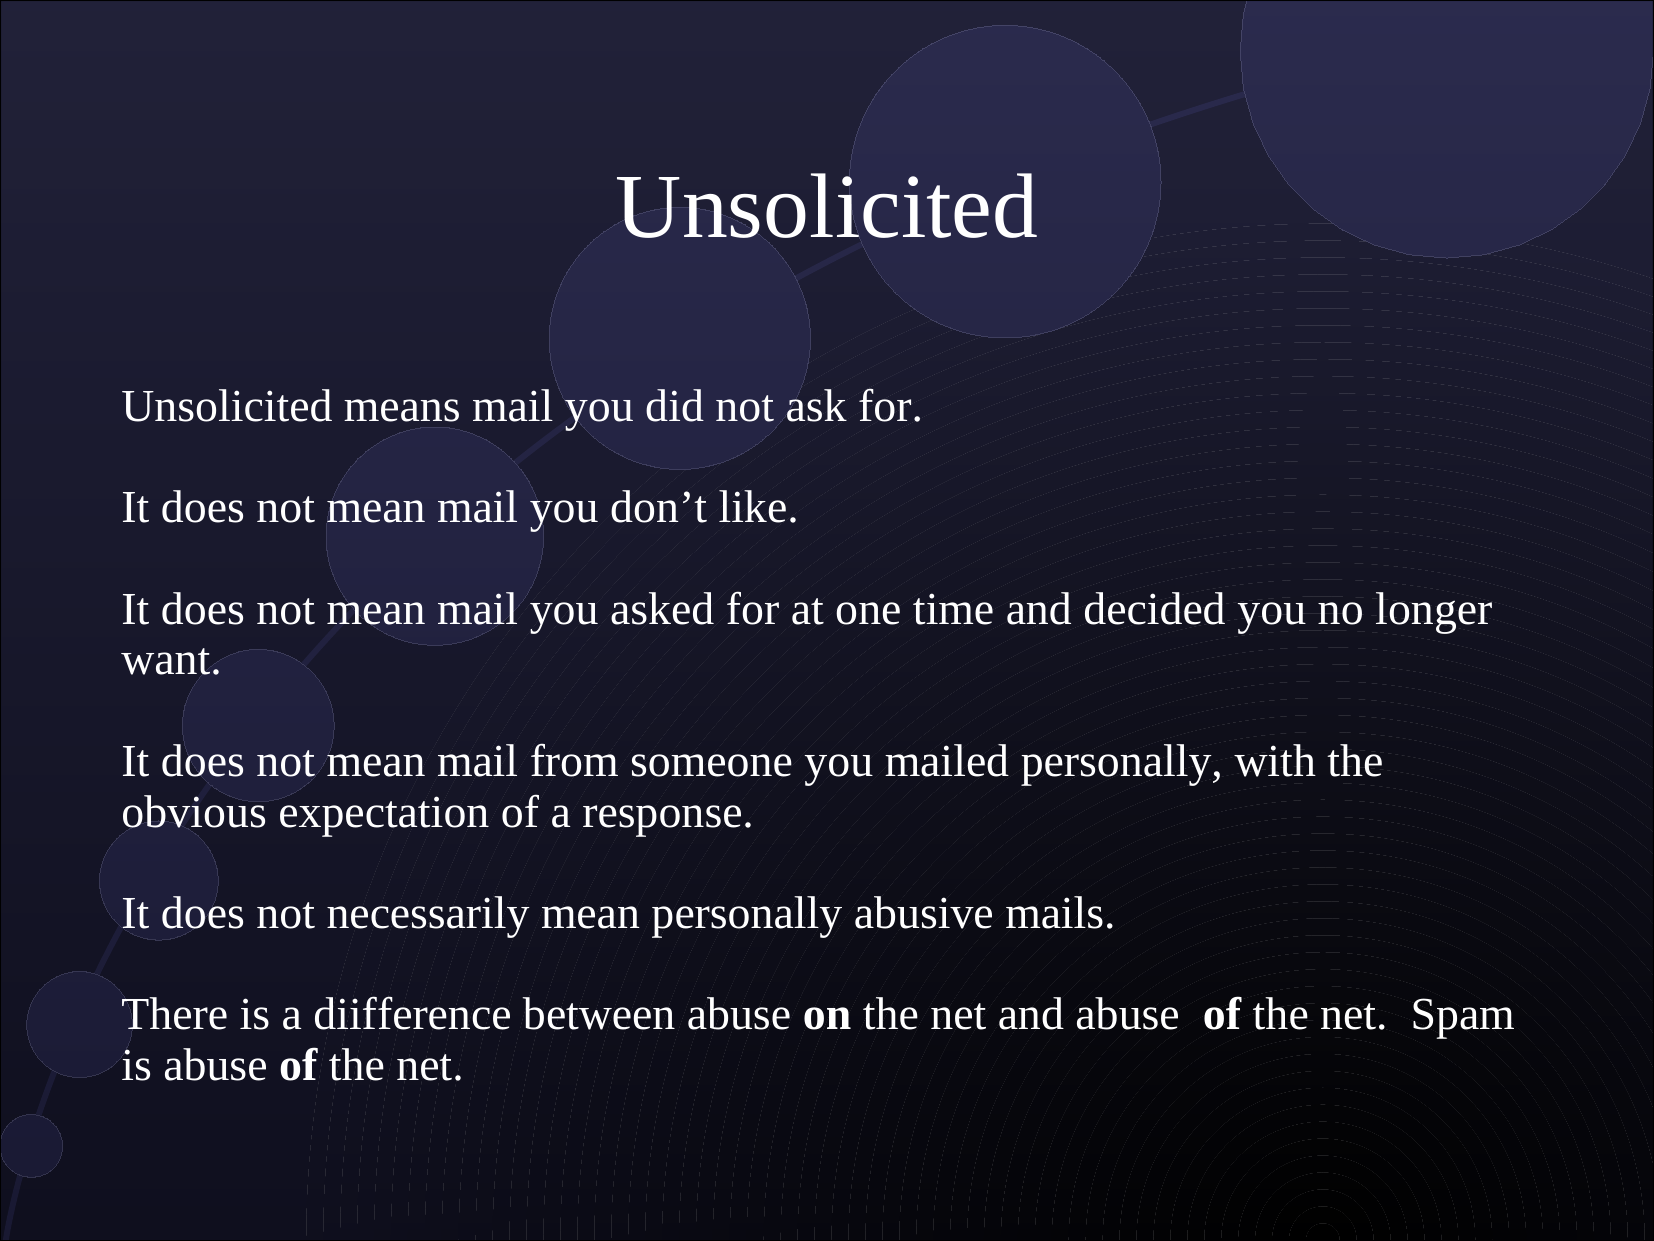

# Unsolicited
Unsolicited means mail you did not ask for.
It does not mean mail you don’t like.
It does not mean mail you asked for at one time and decided you no longer want.
It does not mean mail from someone you mailed personally, with the obvious expectation of a response.
It does not necessarily mean personally abusive mails.
There is a diifference between abuse on the net and abuse of the net. Spam is abuse of the net.